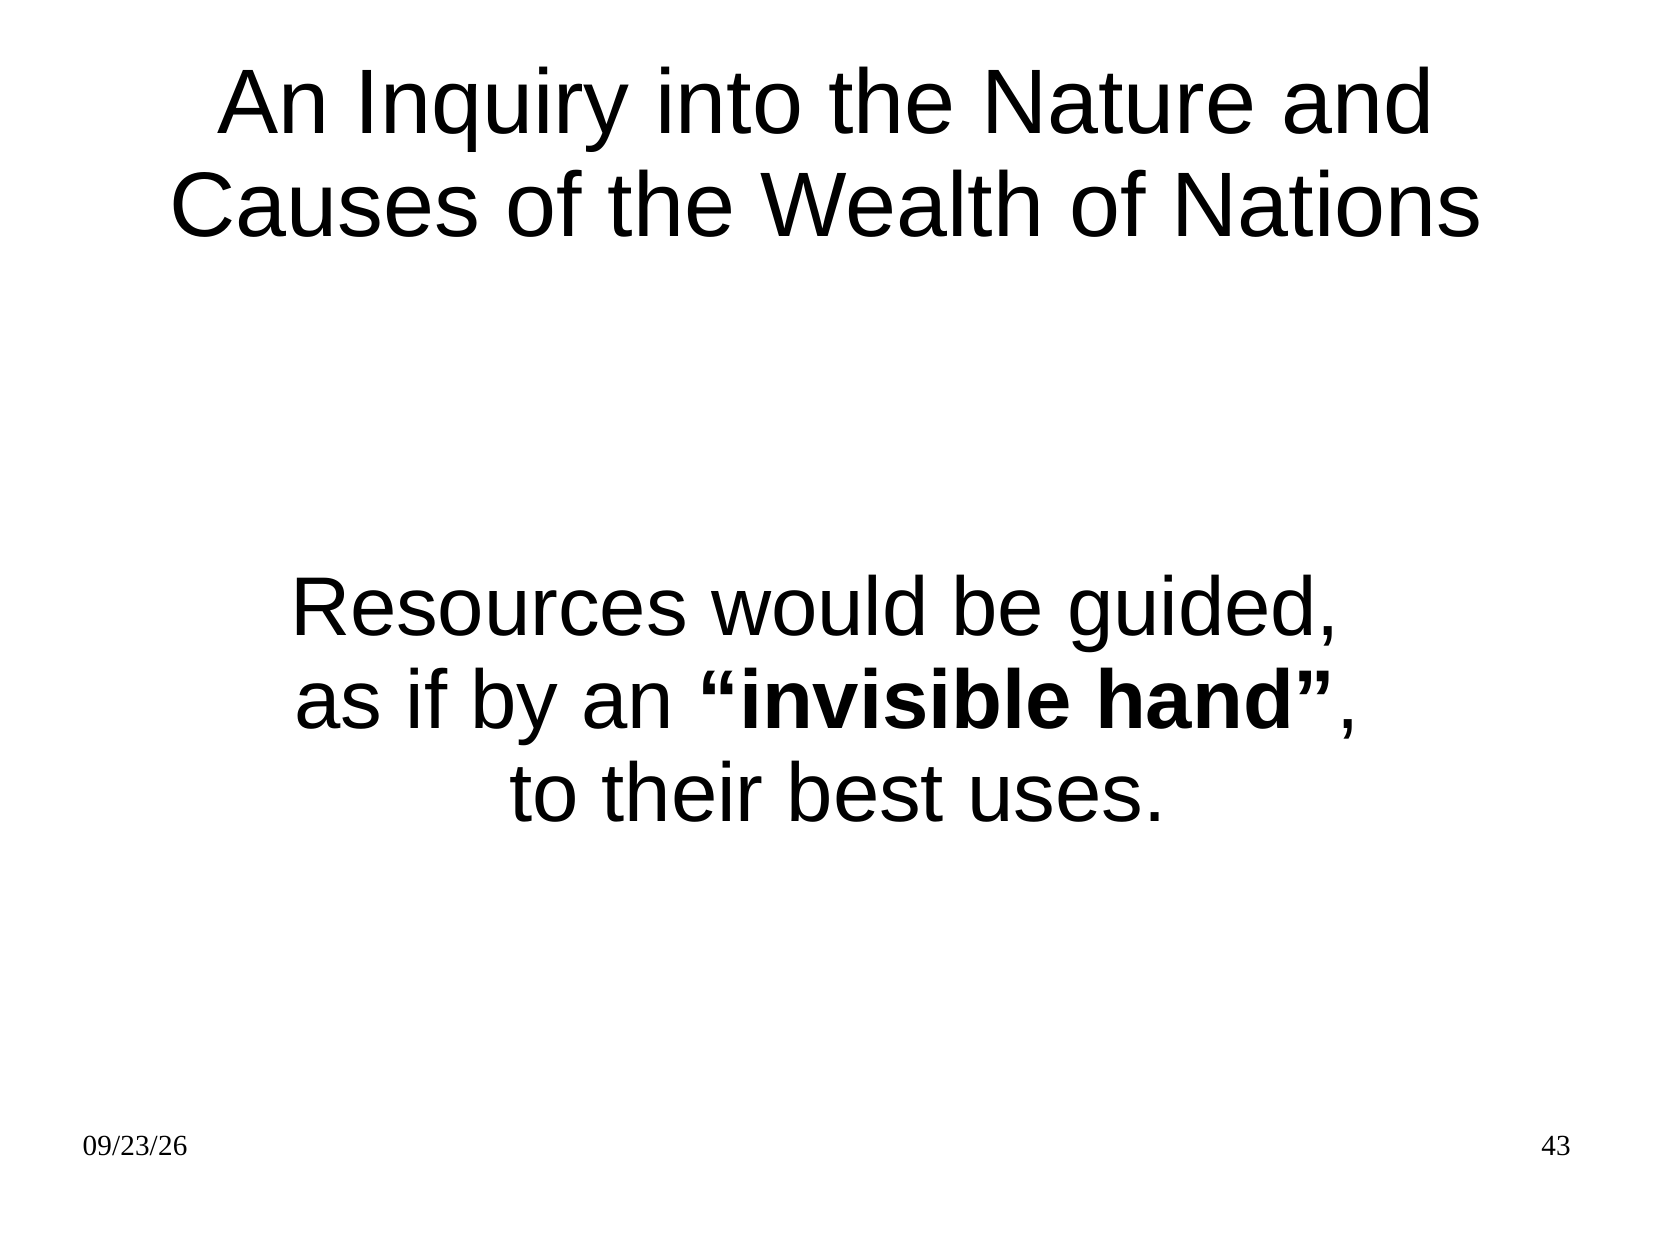

# An Inquiry into the Nature and Causes of the Wealth of Nations
Resources would be guided,
as if by an “invisible hand”,
 to their best uses.
43